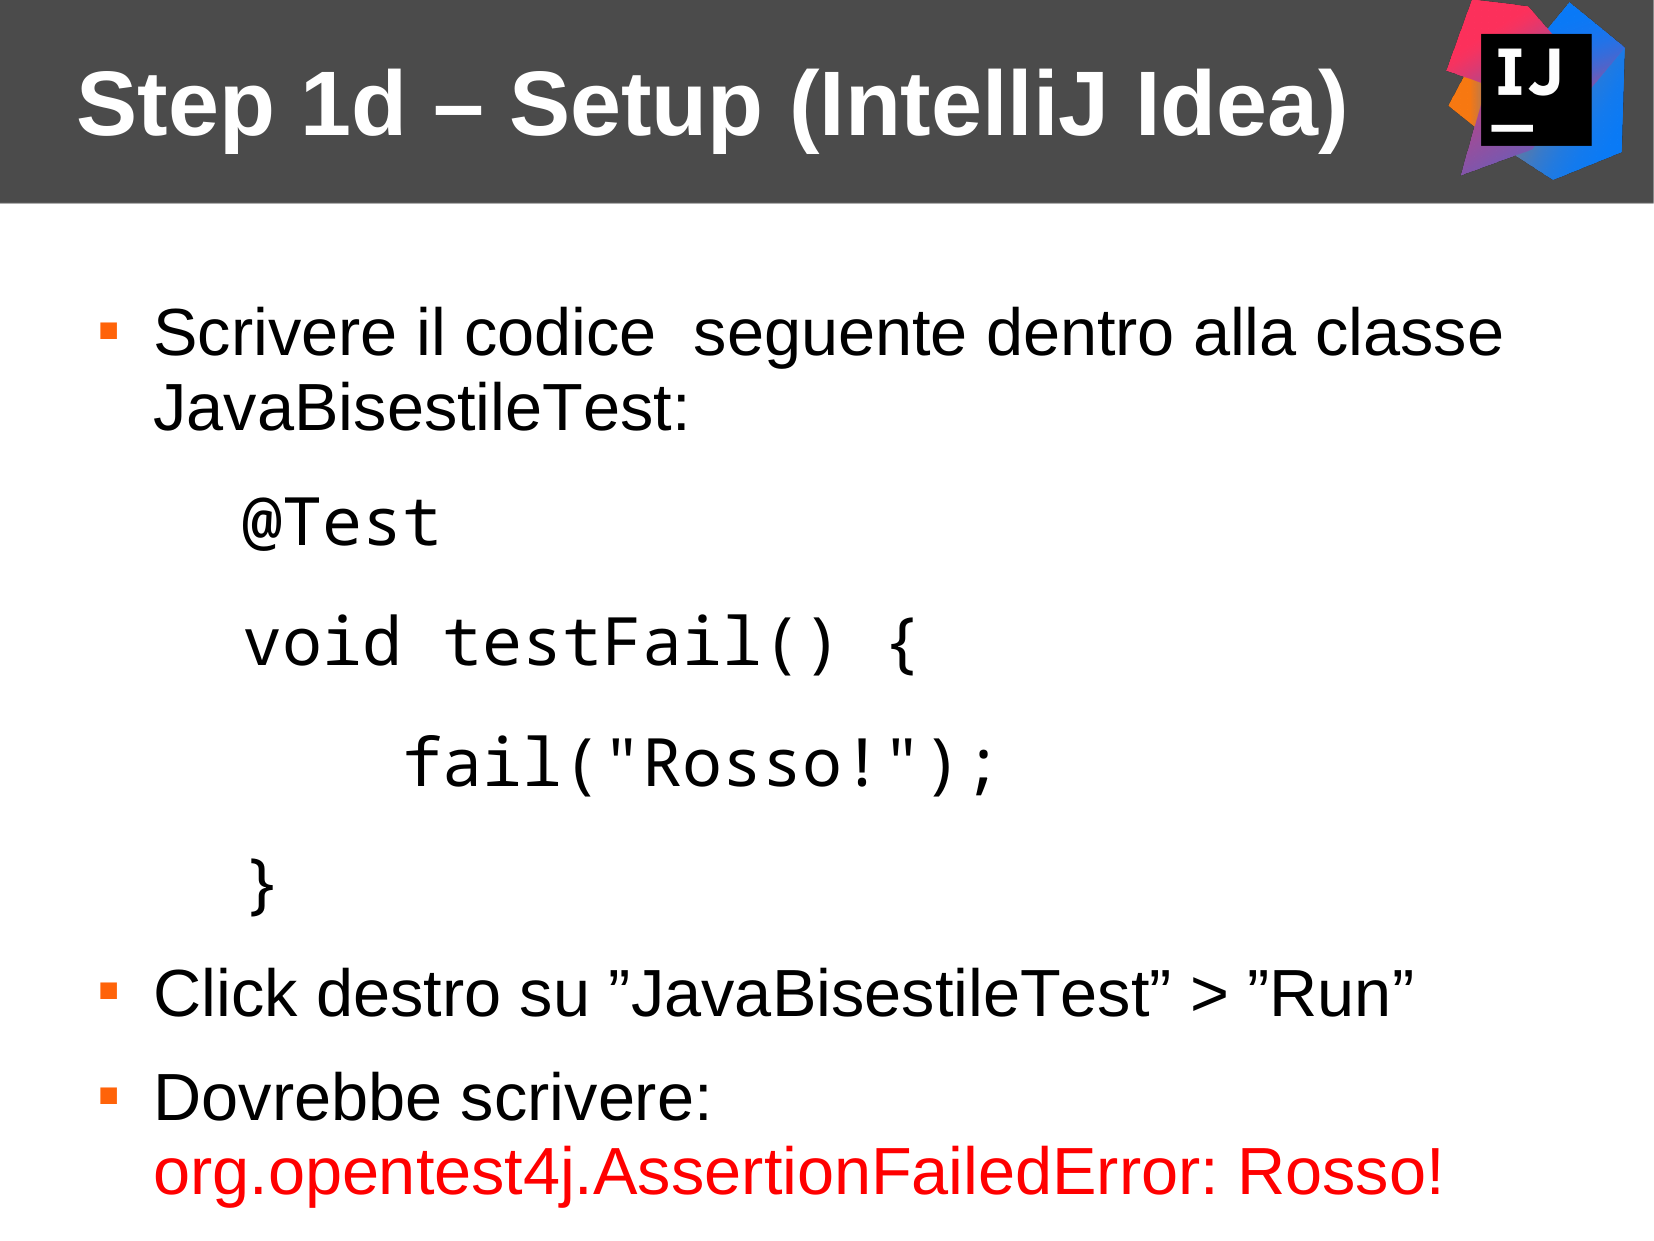

# Step 1d – Setup (IntelliJ Idea)
Scrivere il codice seguente dentro alla classe JavaBisestileTest:
 @Test
 void testFail() {
 fail("Rosso!");
 }
Click destro su ”JavaBisestileTest” > ”Run”
Dovrebbe scrivere:
org.opentest4j.AssertionFailedError: Rosso!